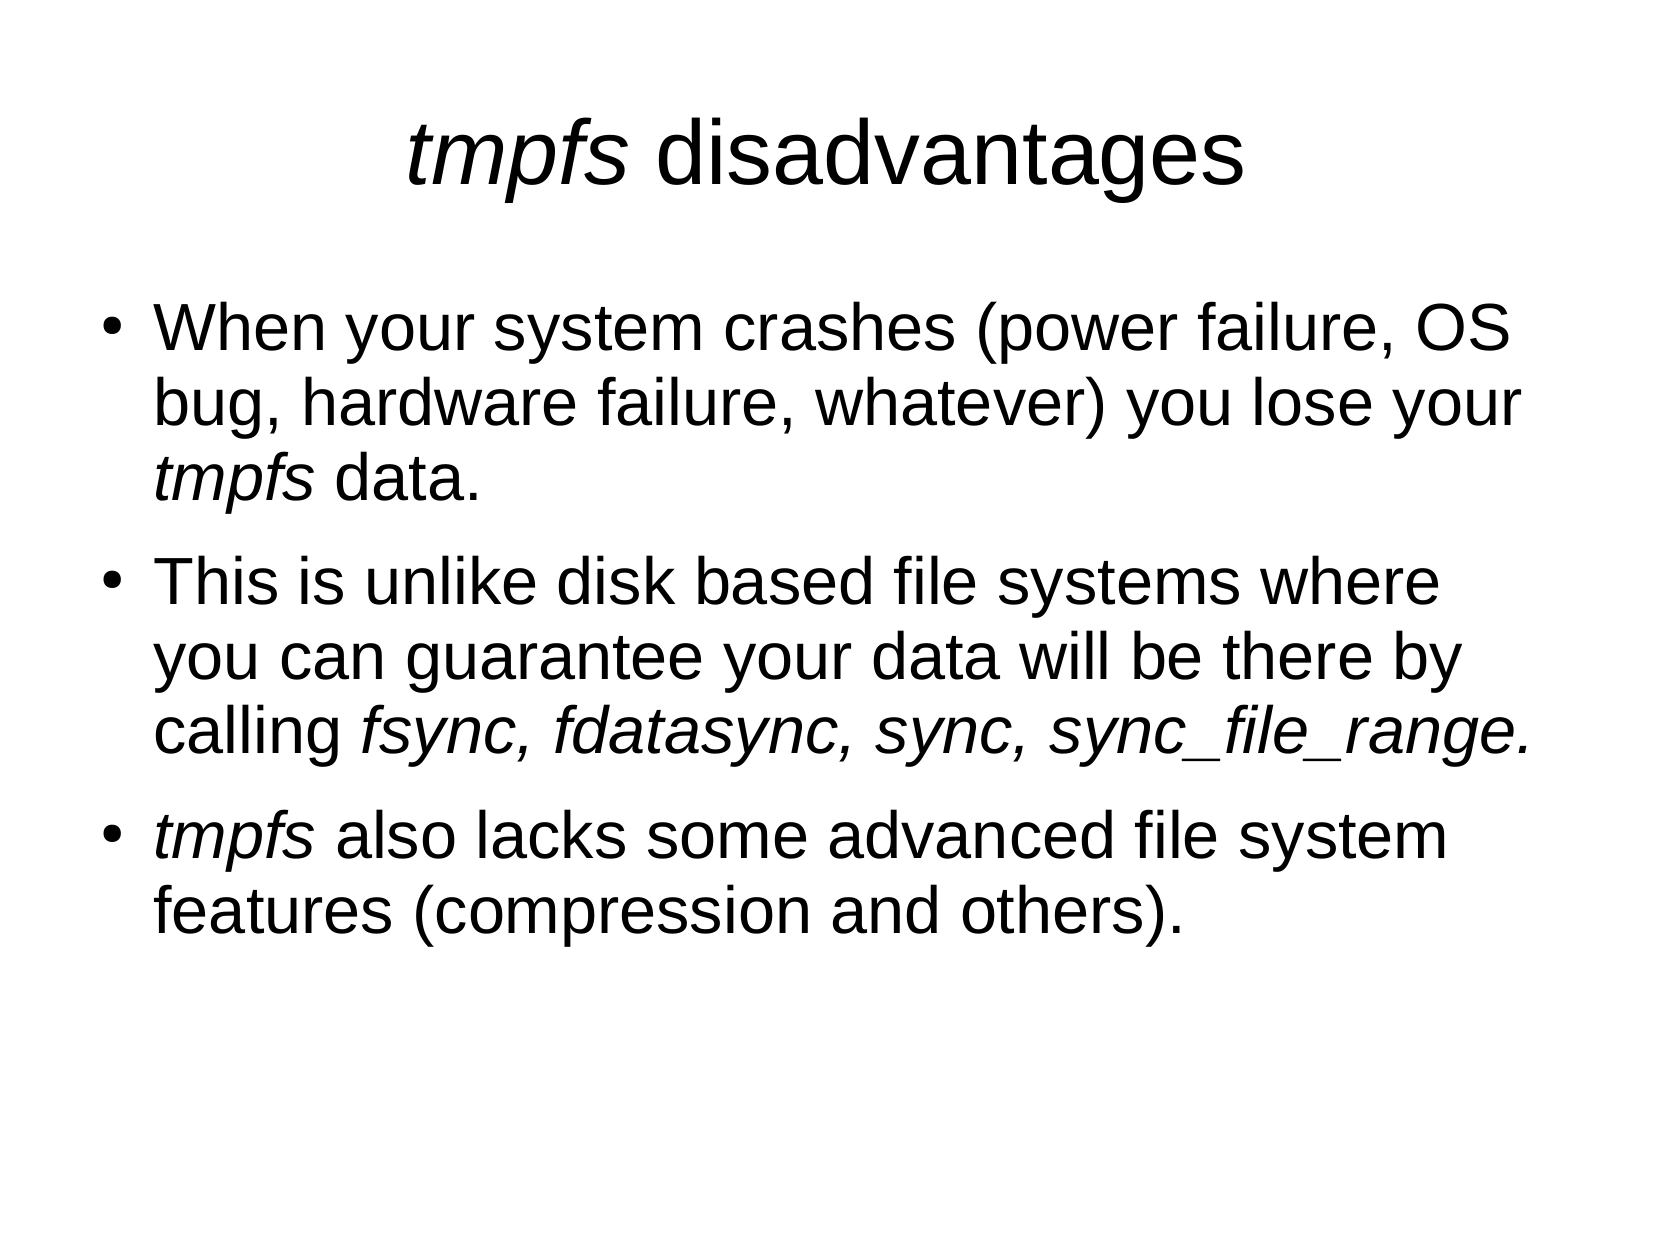

# tmpfs disadvantages
When your system crashes (power failure, OS bug, hardware failure, whatever) you lose your tmpfs data.
This is unlike disk based file systems where you can guarantee your data will be there by calling fsync, fdatasync, sync, sync_file_range.
tmpfs also lacks some advanced file system features (compression and others).